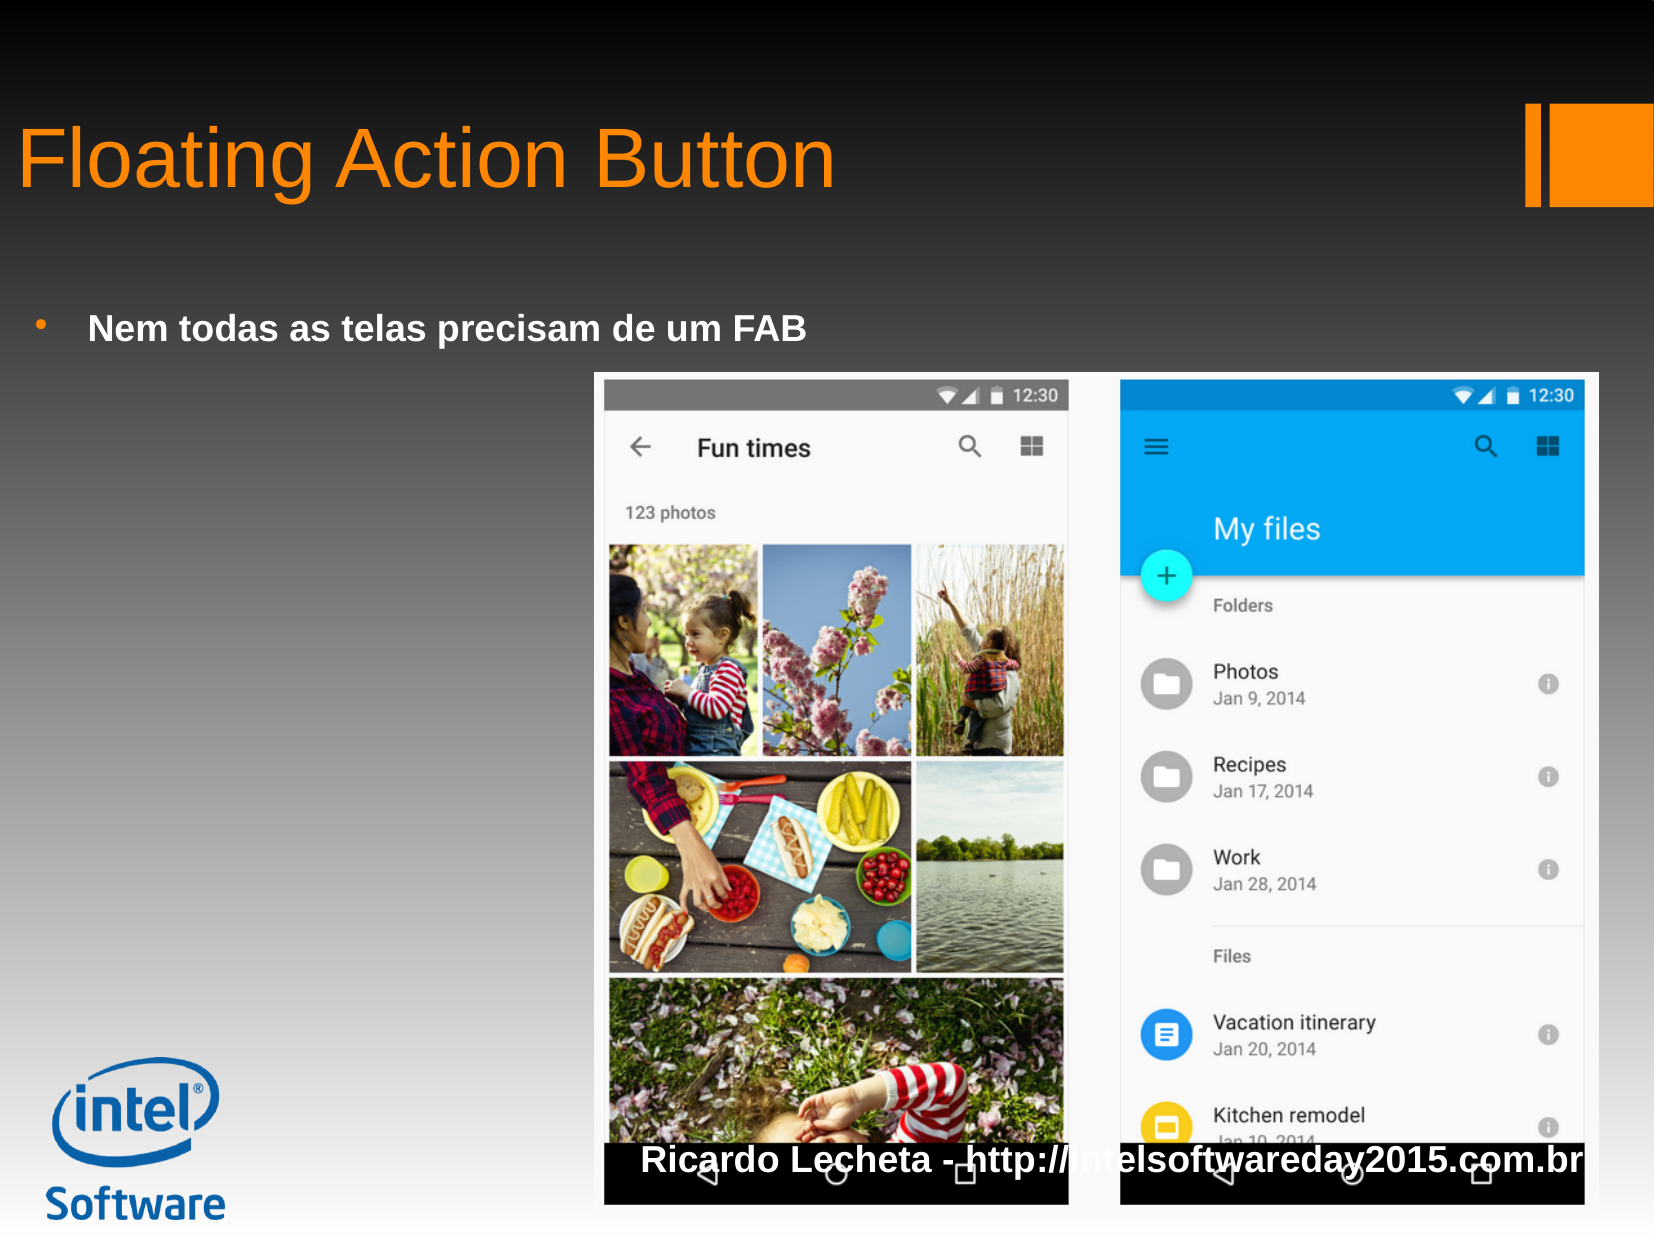

# Floating Action Button
Nem todas as telas precisam de um FAB
Ricardo Lecheta - http://intelsoftwareday2015.com.br